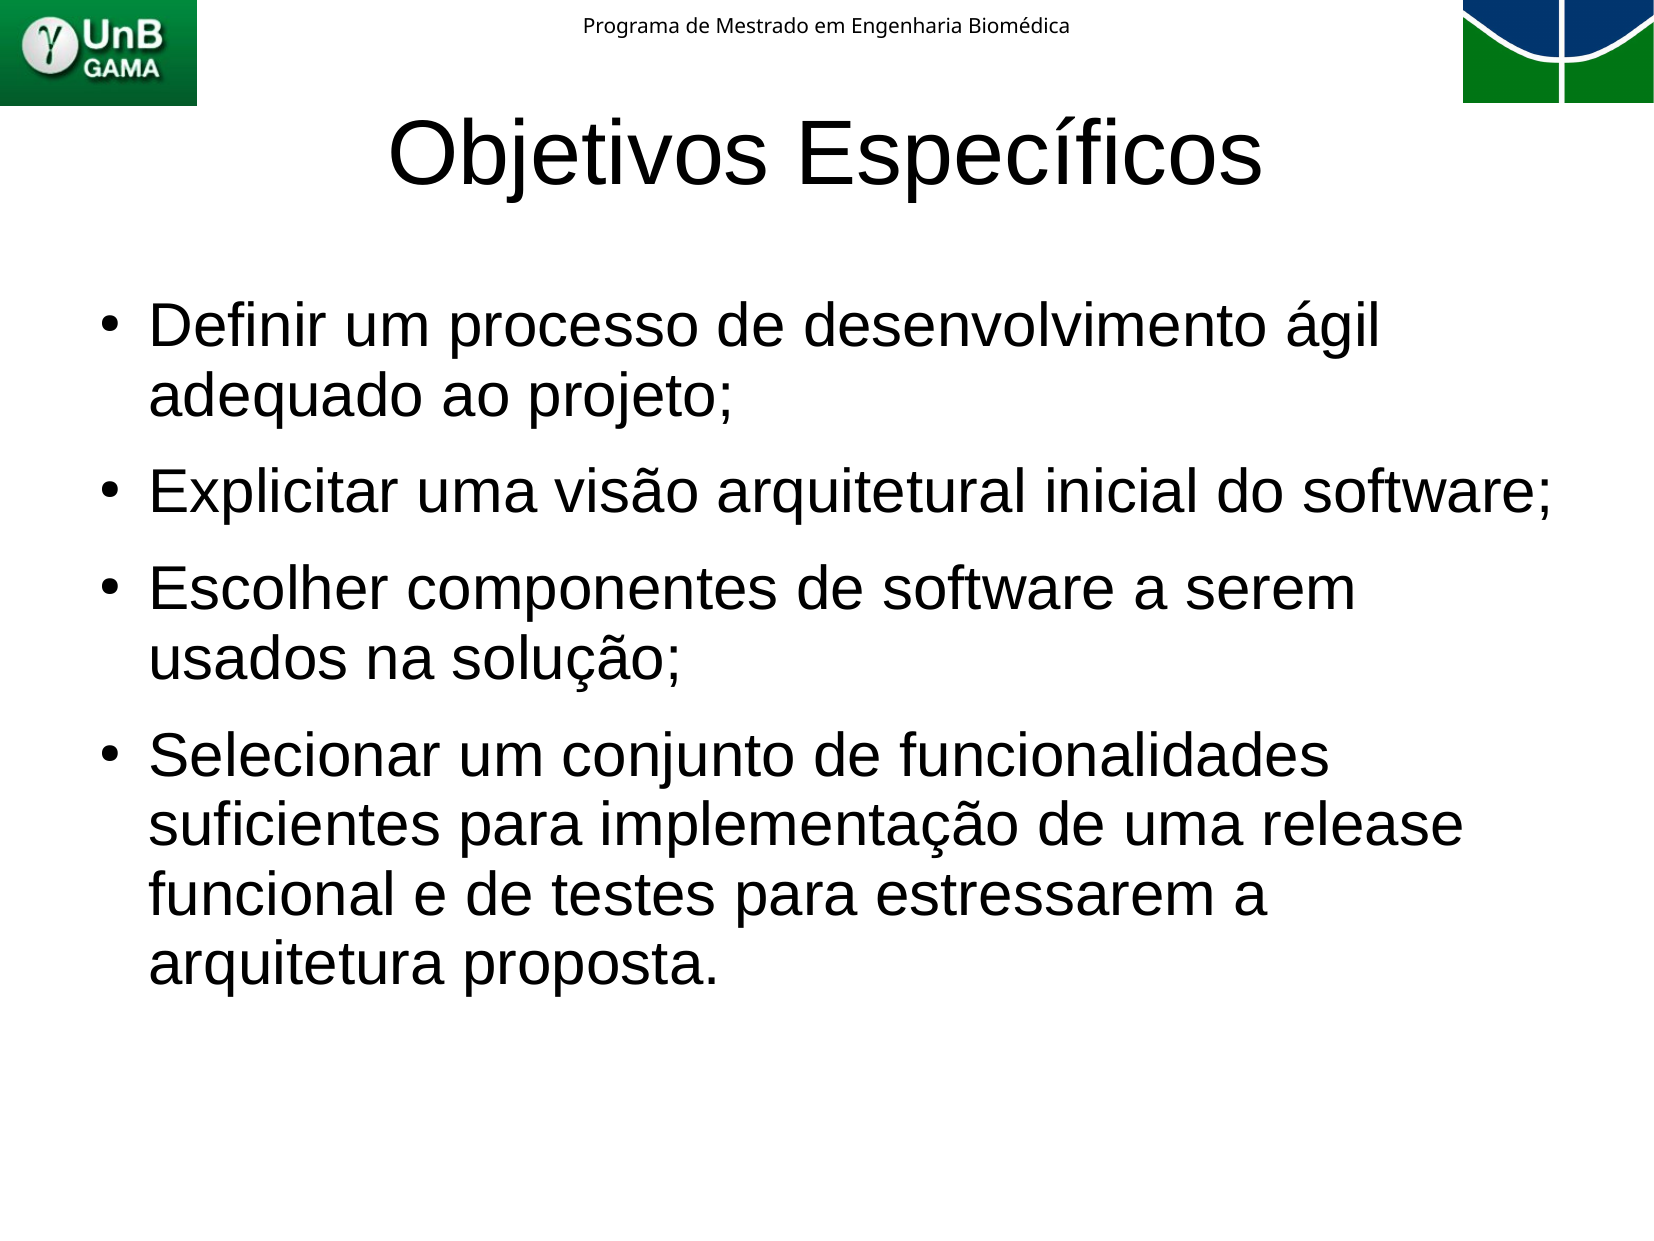

# Objetivos Específicos
Definir um processo de desenvolvimento ágil adequado ao projeto;
Explicitar uma visão arquitetural inicial do software;
Escolher componentes de software a serem usados na solução;
Selecionar um conjunto de funcionalidades suficientes para implementação de uma release funcional e de testes para estressarem a arquitetura proposta.